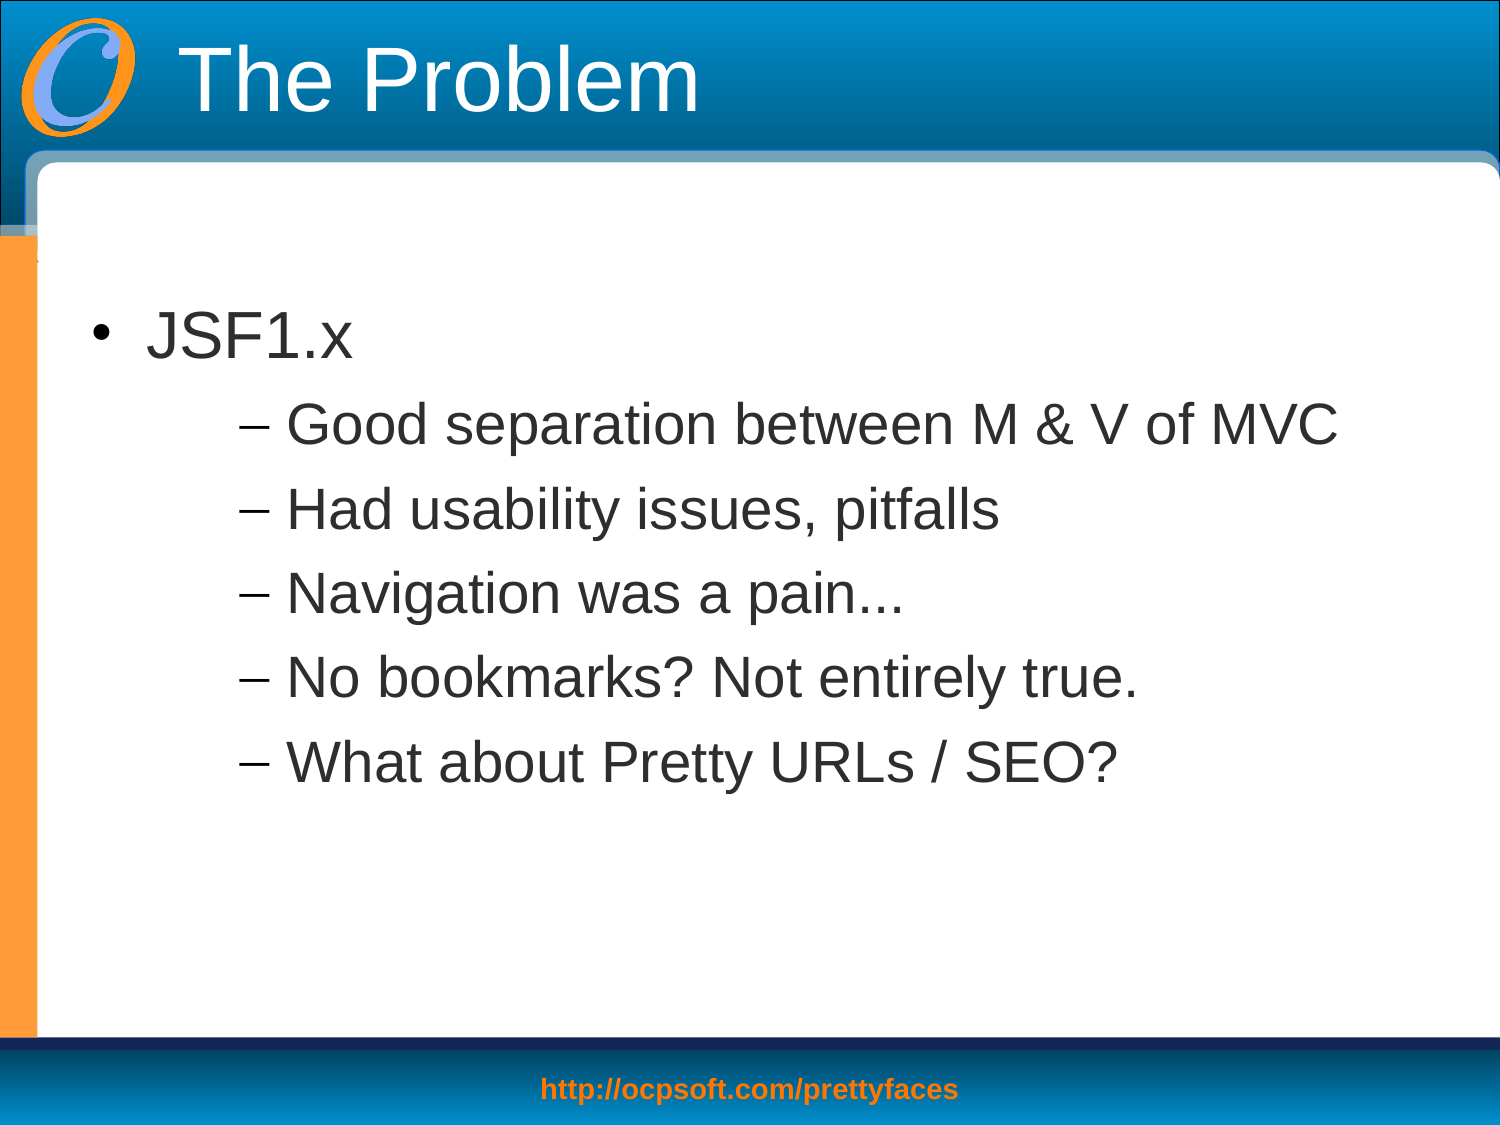

# The Problem
JSF1.x
Good separation between M & V of MVC
Had usability issues, pitfalls
Navigation was a pain...
No bookmarks? Not entirely true.
What about Pretty URLs / SEO?